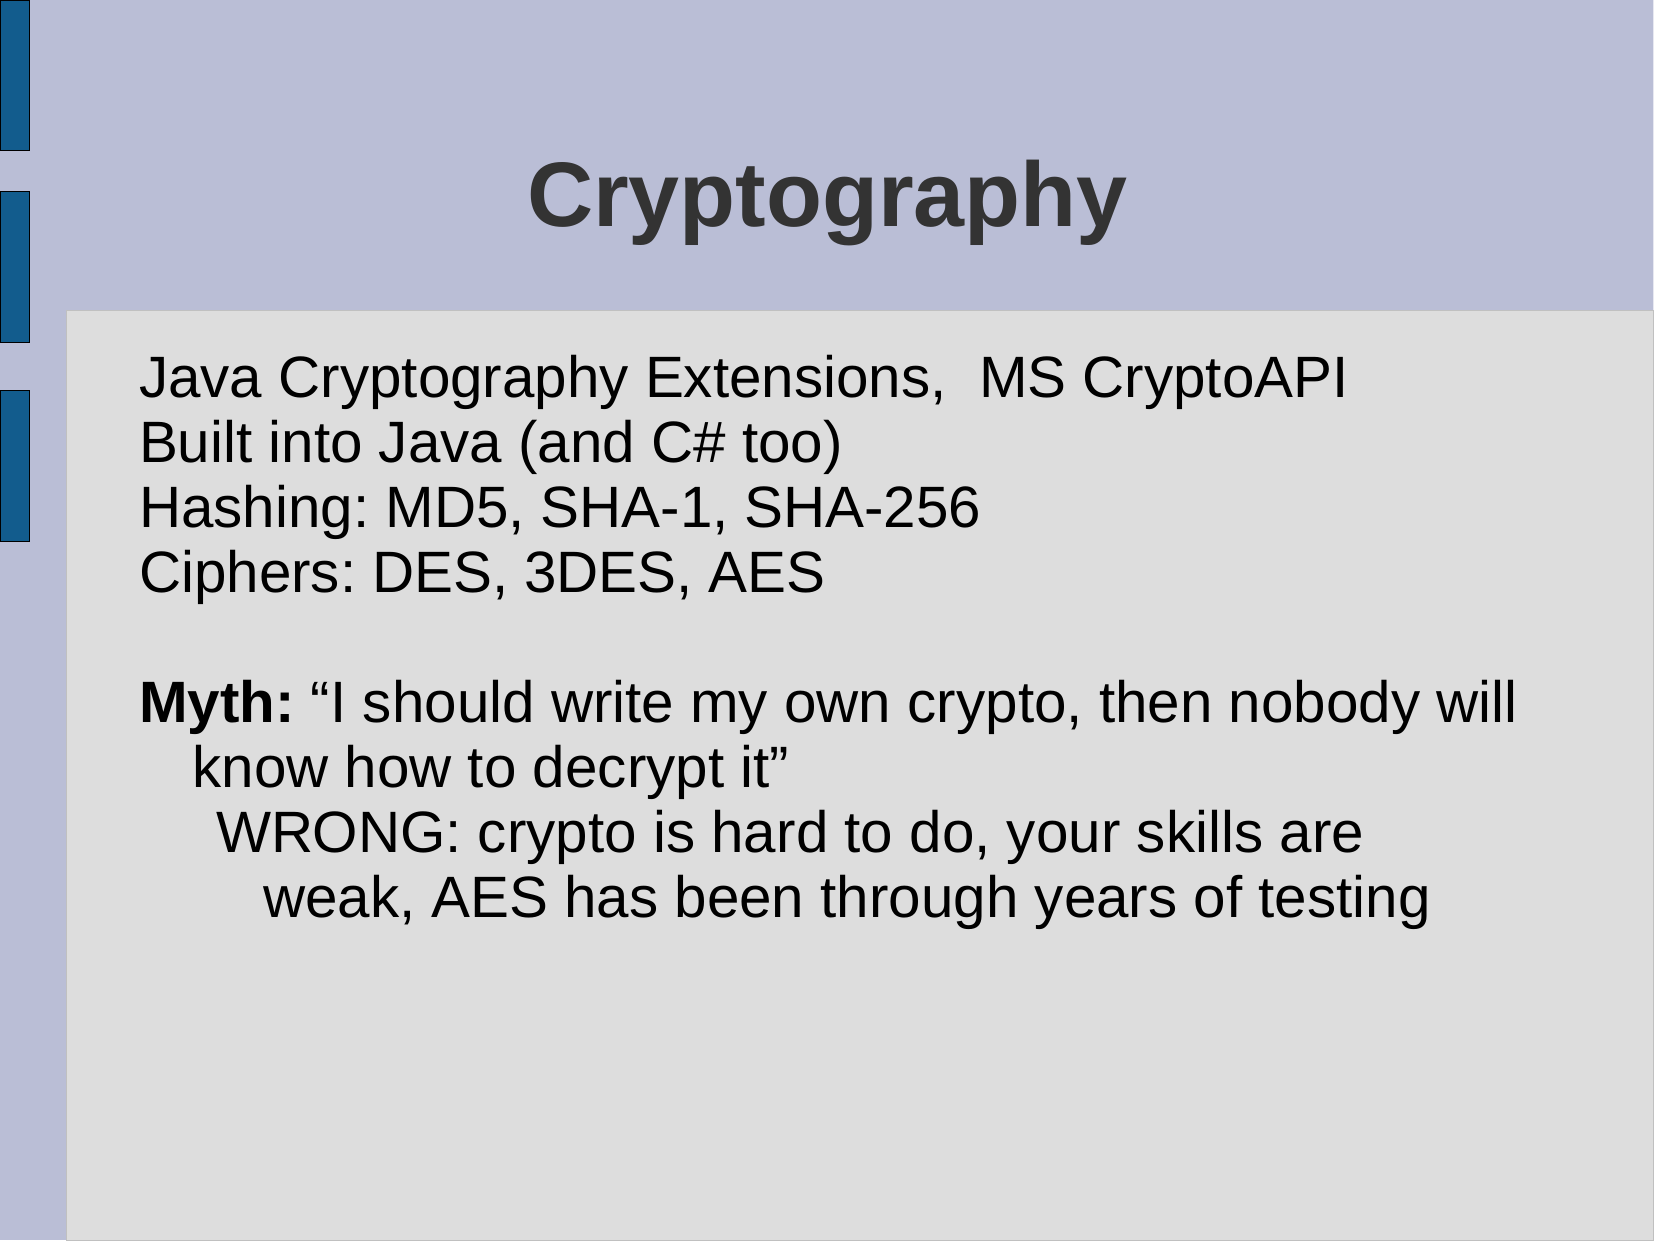

# Cryptography
Java Cryptography Extensions, MS CryptoAPI
Built into Java (and C# too)
Hashing: MD5, SHA-1, SHA-256
Ciphers: DES, 3DES, AES
Myth: “I should write my own crypto, then nobody will know how to decrypt it”
WRONG: crypto is hard to do, your skills are weak, AES has been through years of testing